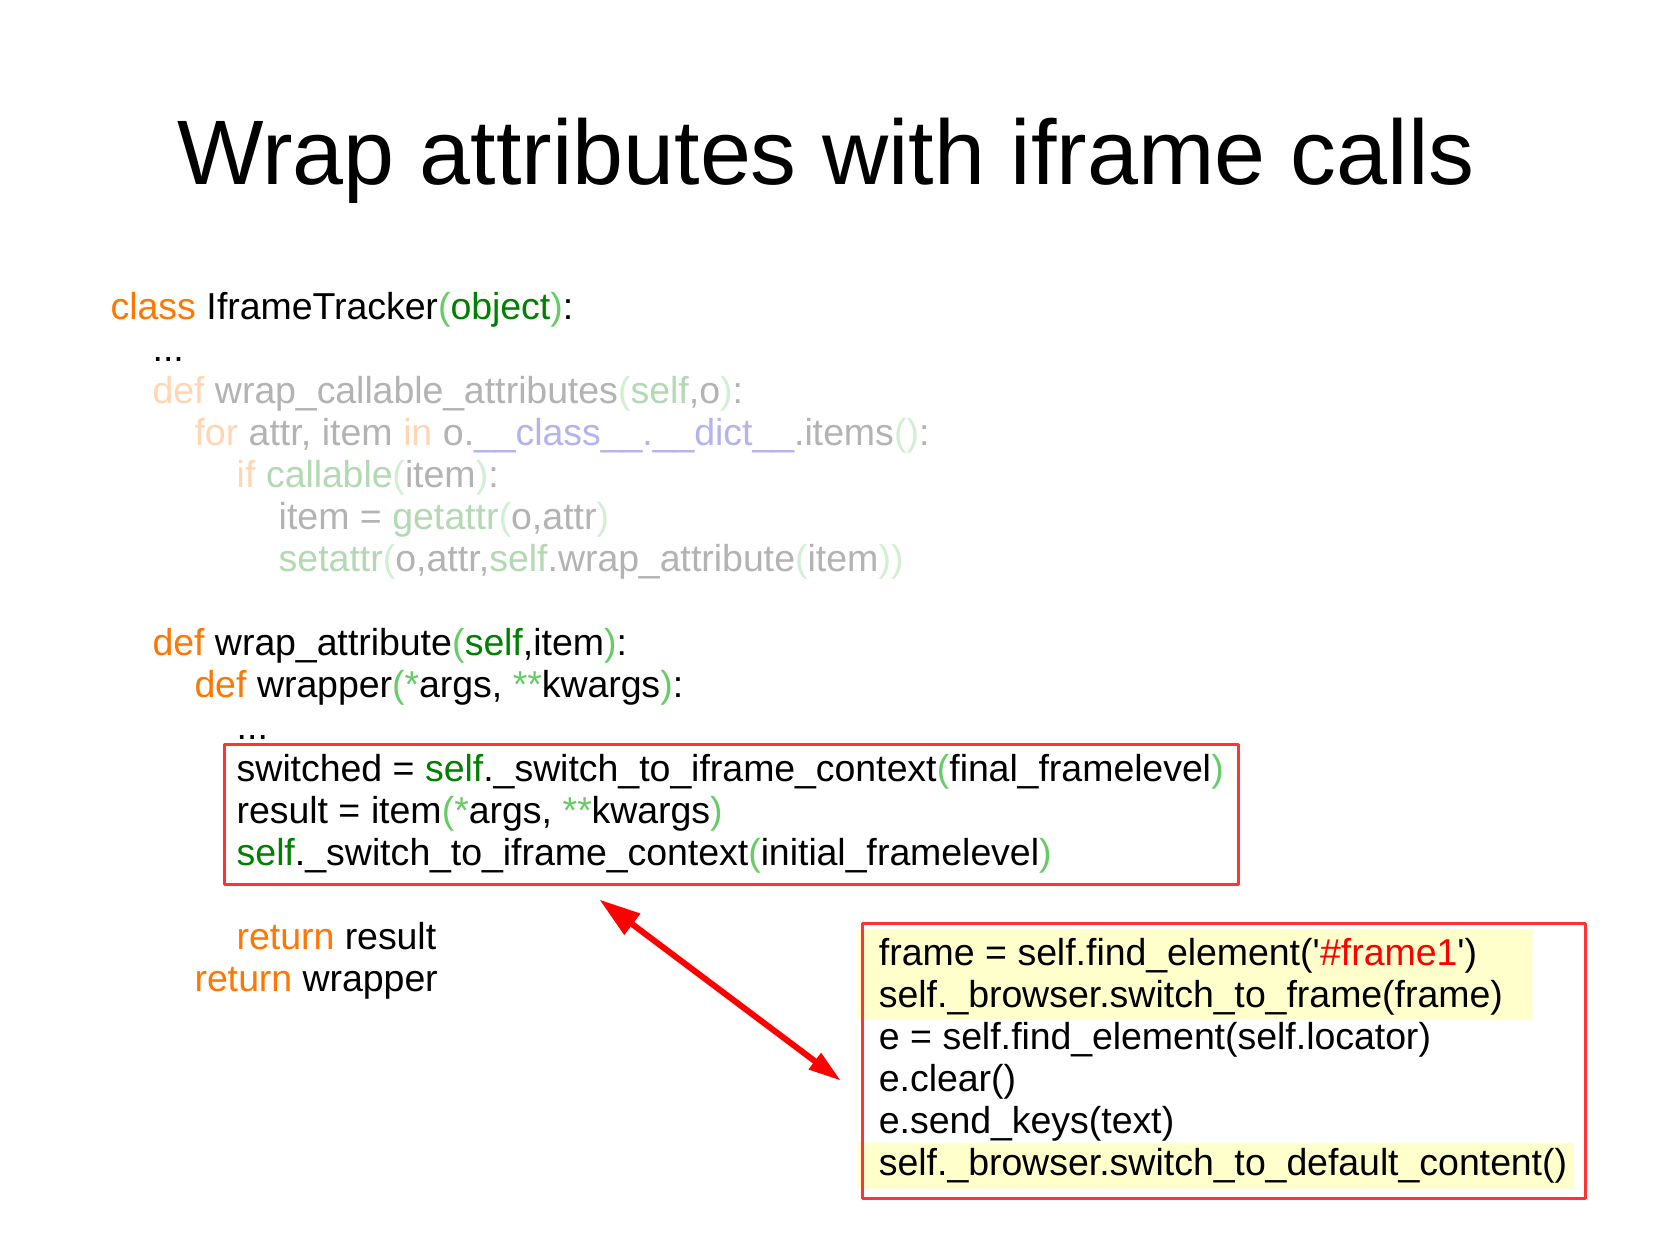

# Wrap attributes with iframe calls
class IframeTracker(object):
 ...
 def wrap_callable_attributes(self,o):
 for attr, item in o.__class__.__dict__.items():
 if callable(item):
 item = getattr(o,attr)
 setattr(o,attr,self.wrap_attribute(item))
 def wrap_attribute(self,item):
 def wrapper(*args, **kwargs):
 ...
 switched = self._switch_to_iframe_context(final_framelevel)
 result = item(*args, **kwargs)
 self._switch_to_iframe_context(initial_framelevel)
 return result
 return wrapper
frame = self.find_element('#frame1')
self._browser.switch_to_frame(frame)
e = self.find_element(self.locator)
e.clear()
e.send_keys(text)
self._browser.switch_to_default_content()